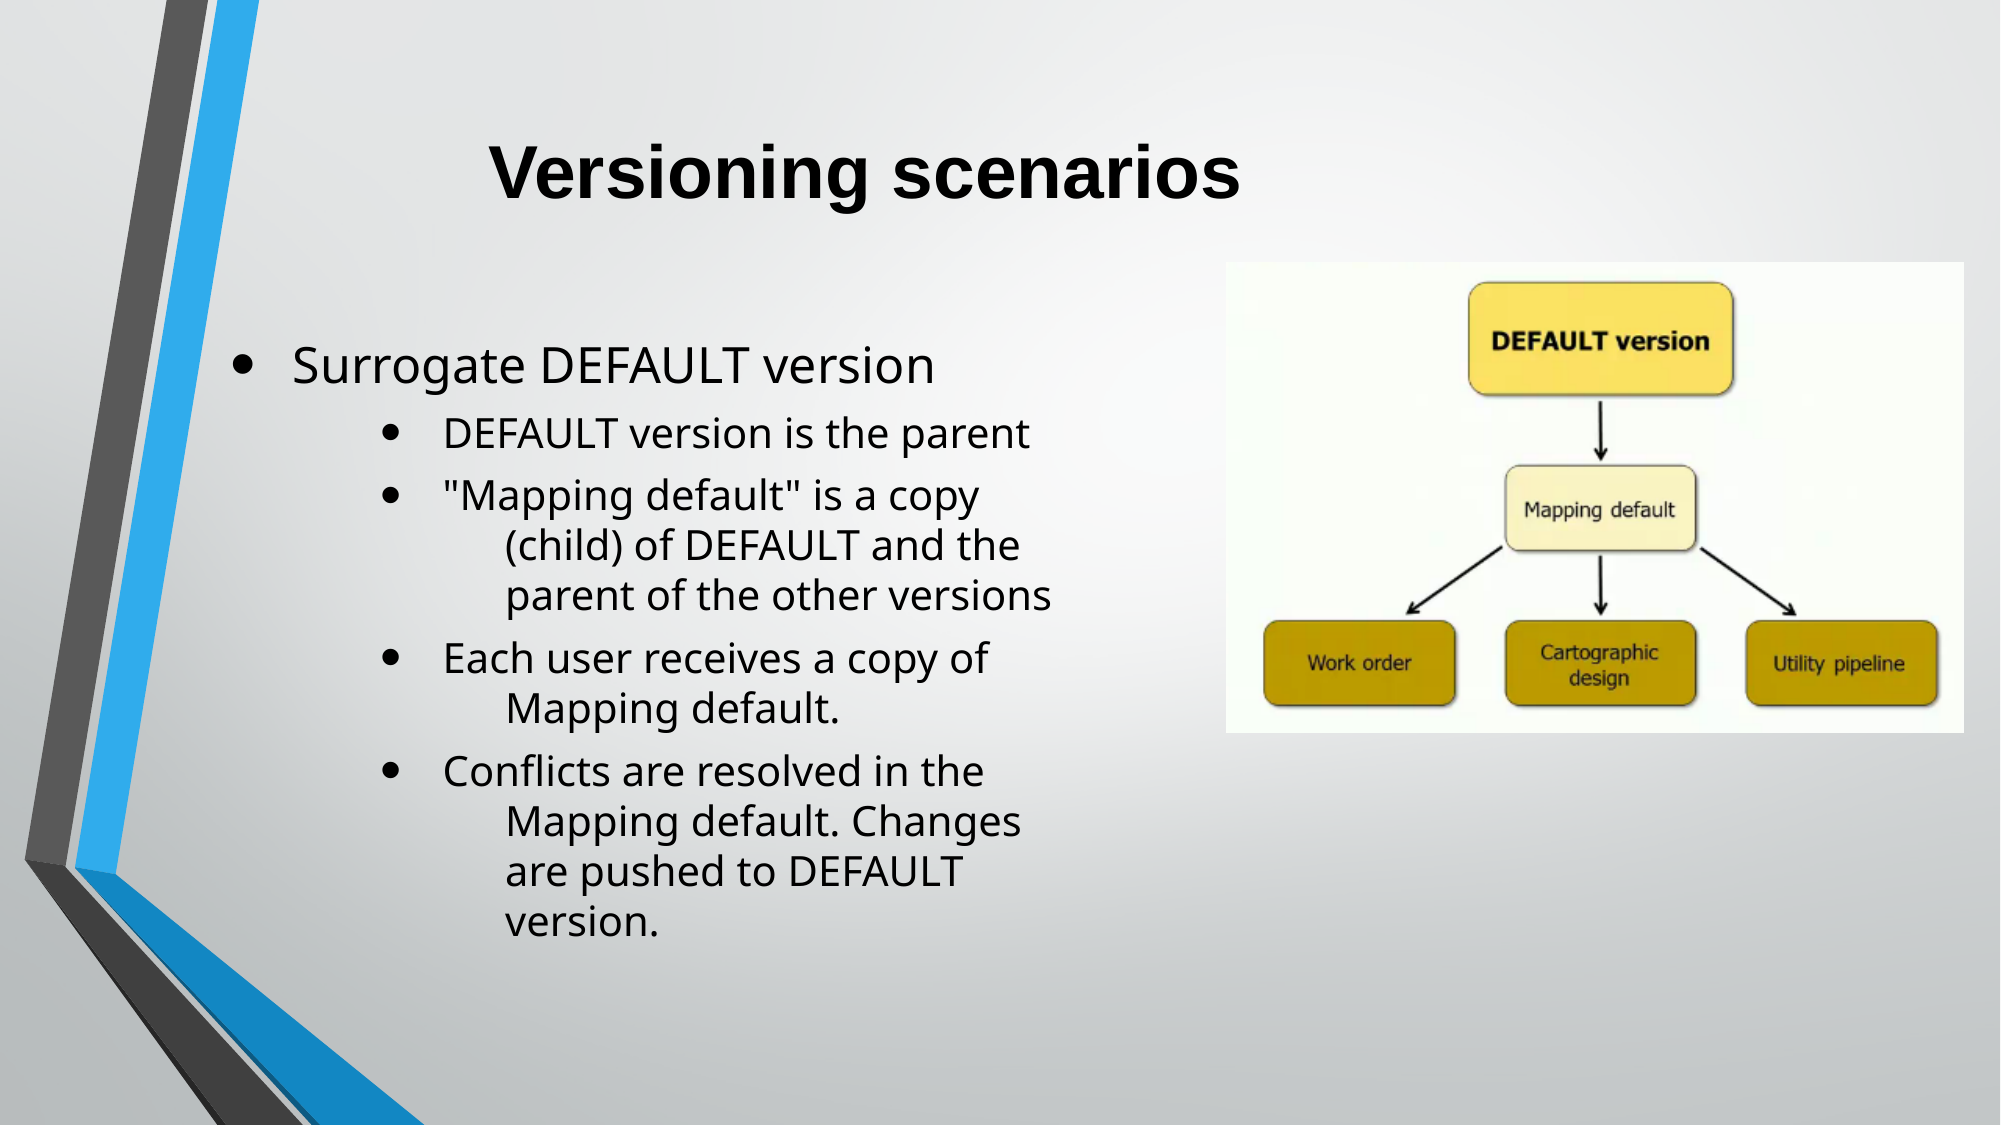

# Versioning scenarios
Surrogate DEFAULT version
DEFAULT version is the parent
"Mapping default" is a copy (child) of DEFAULT and the parent of the other versions
Each user receives a copy of Mapping default.
Conflicts are resolved in the Mapping default. Changes are pushed to DEFAULT version.